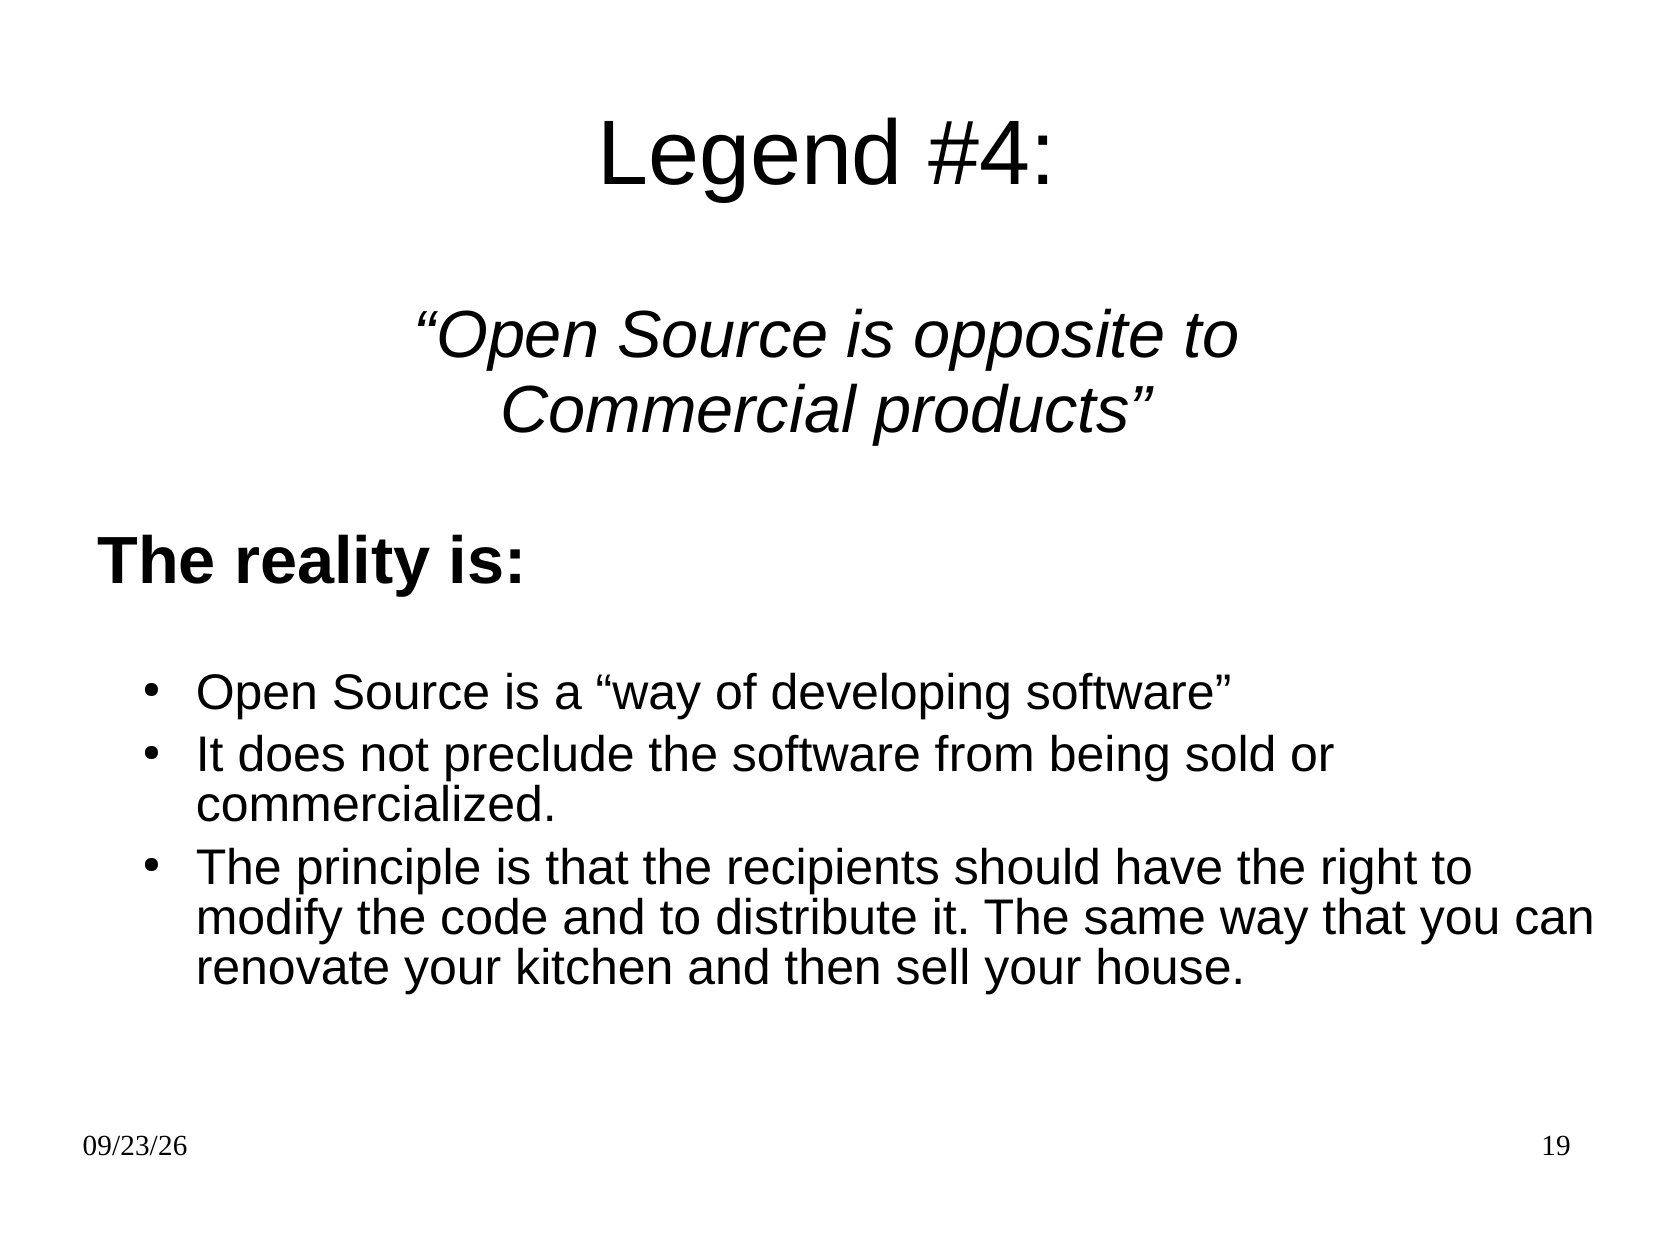

# Legend #4:
“Open Source is opposite to
Commercial products”
The reality is:
Open Source is a “way of developing software”
It does not preclude the software from being sold or commercialized.
The principle is that the recipients should have the right to modify the code and to distribute it. The same way that you can renovate your kitchen and then sell your house.
19